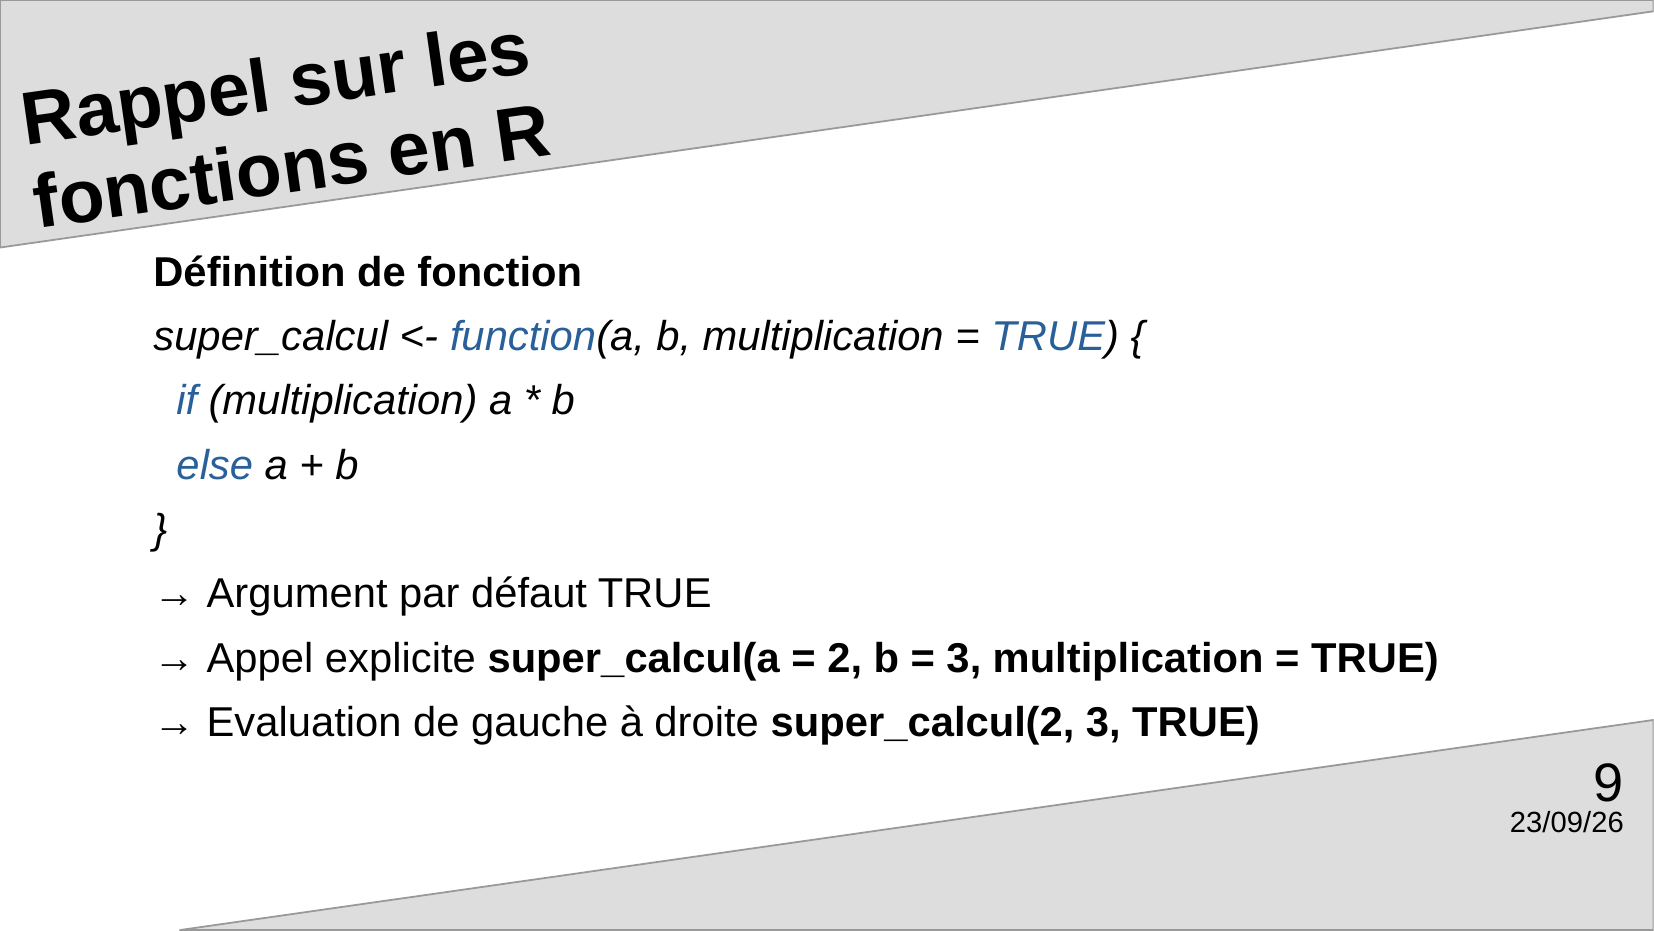

# Rappel sur les fonctions en R
Définition de fonction
super_calcul <- function(a, b, multiplication = TRUE) {
 if (multiplication) a * b
 else a + b
}
→ Argument par défaut TRUE
→ Appel explicite super_calcul(a = 2, b = 3, multiplication = TRUE)
→ Evaluation de gauche à droite super_calcul(2, 3, TRUE)
9